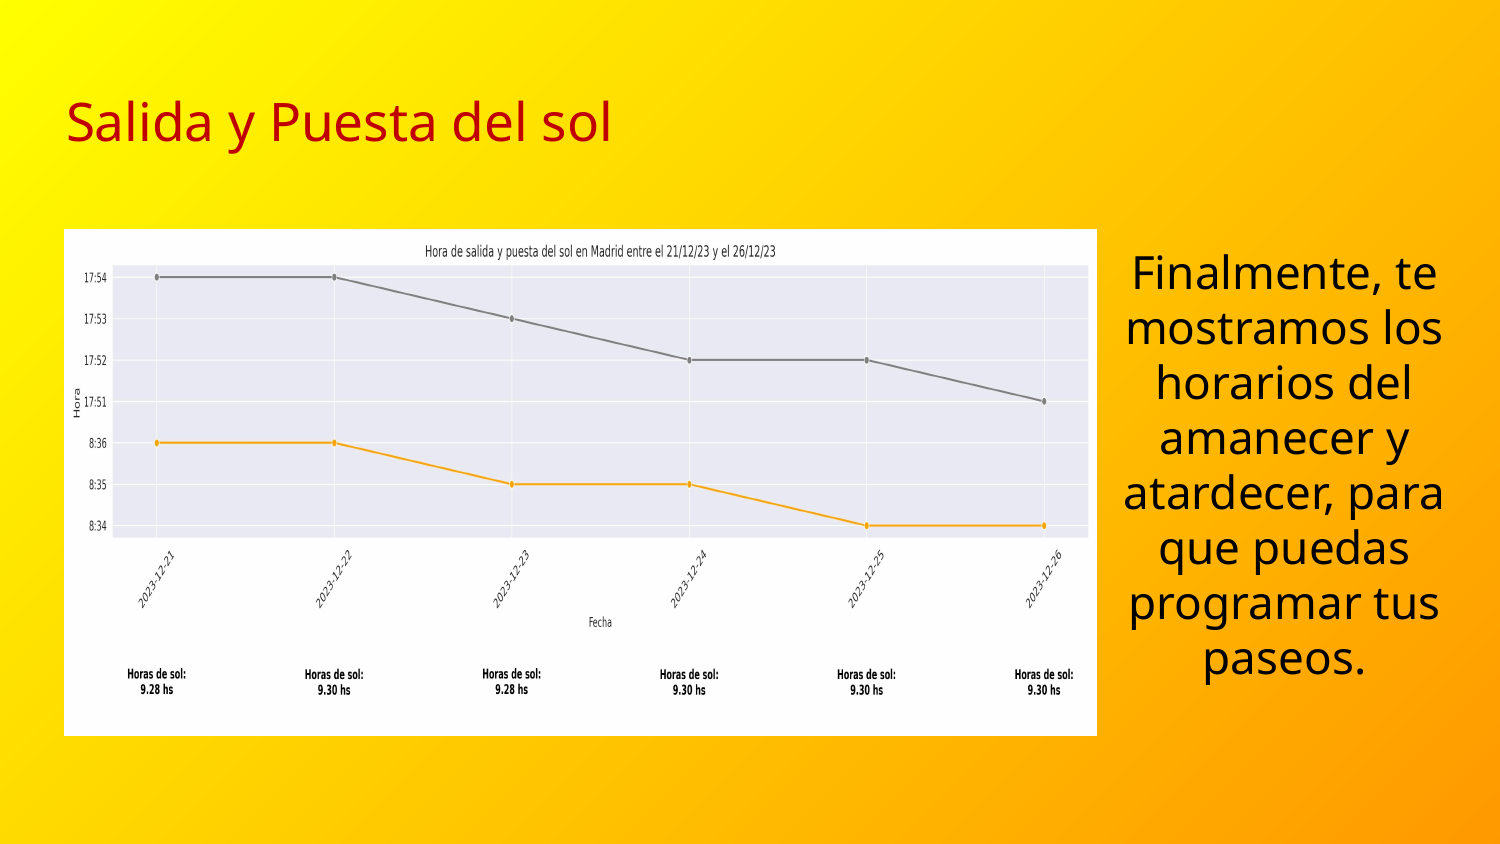

# Salida y Puesta del sol
Finalmente, te mostramos los horarios del amanecer y atardecer, para que puedas programar tus paseos.